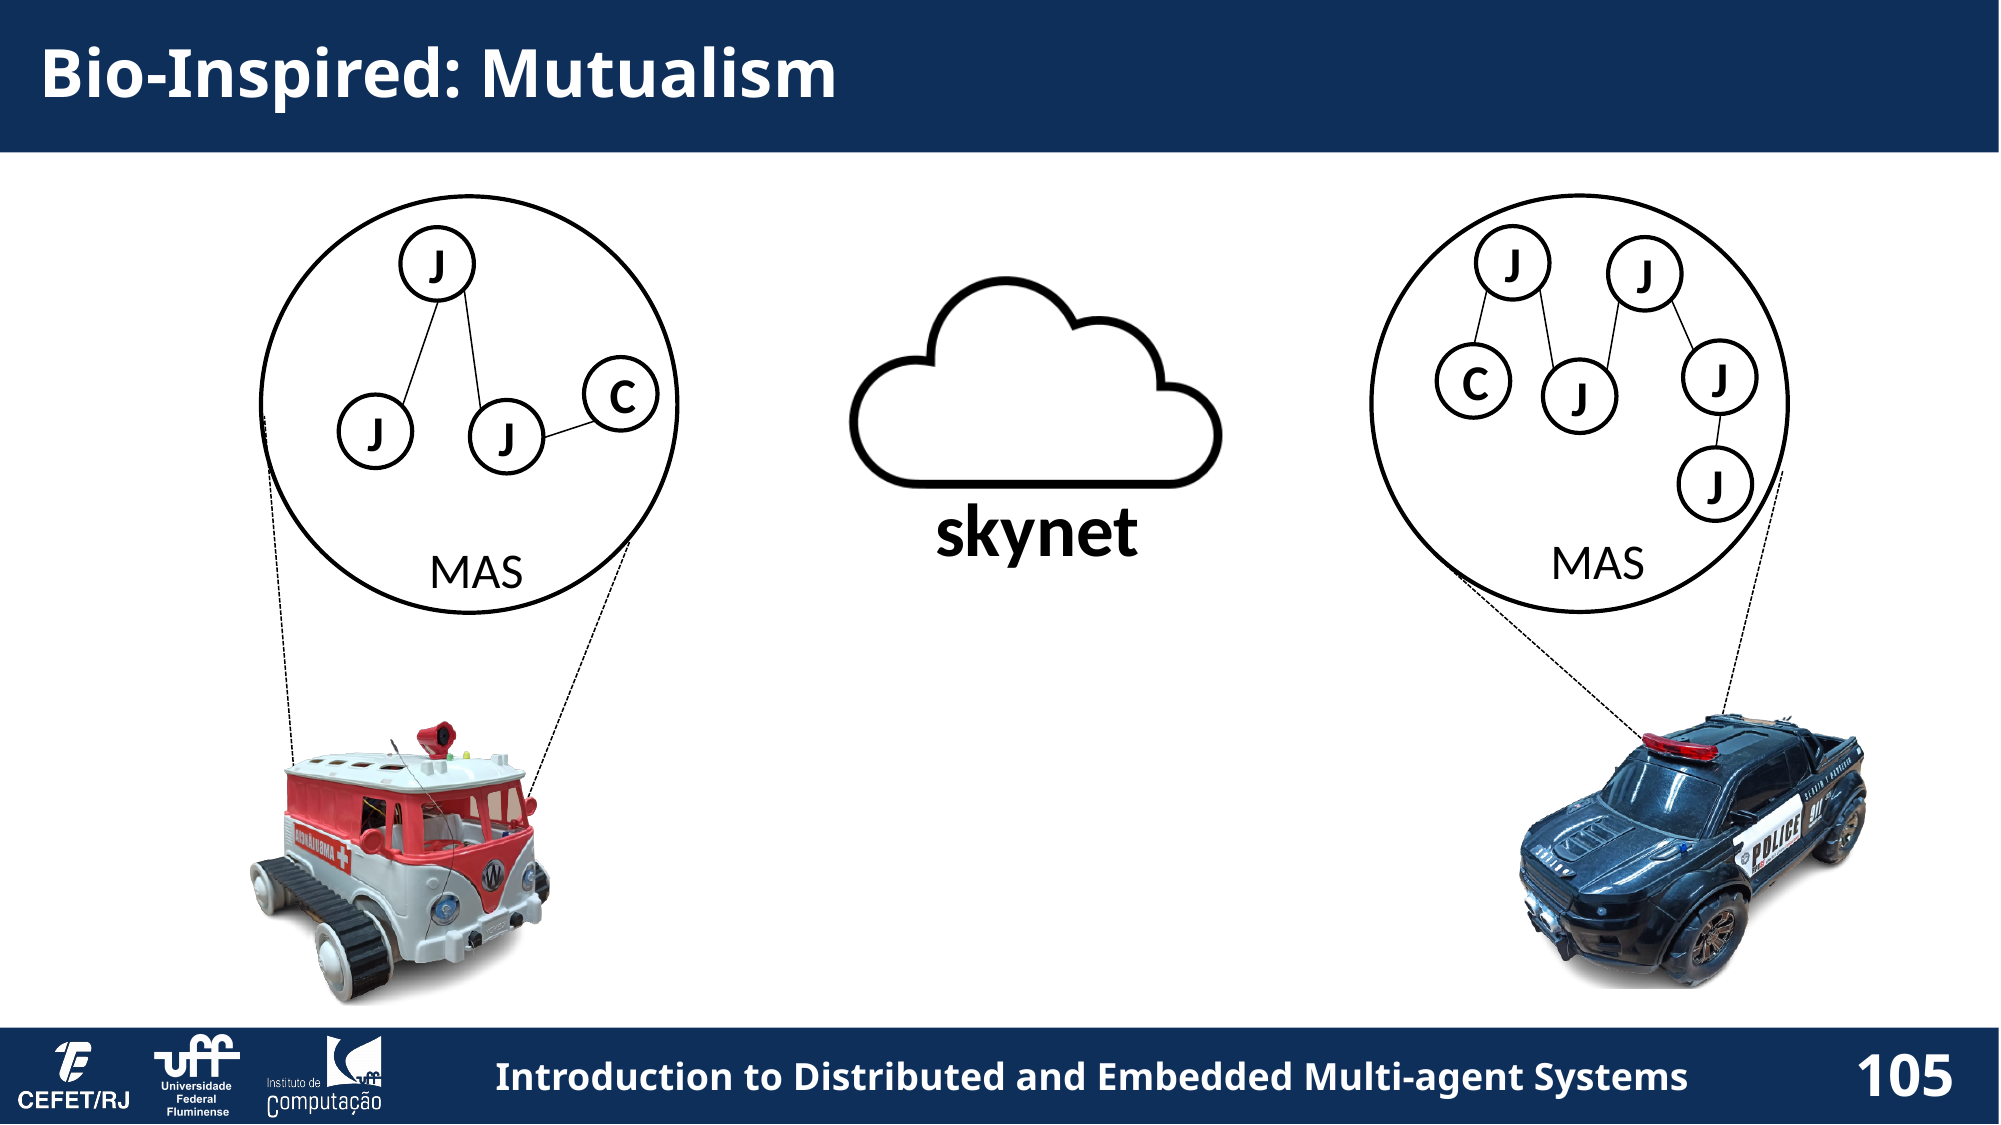

Bio-Inspired: Mutualism
J
J
J
J
C
C
J
J
J
J
skynet
MAS
MAS